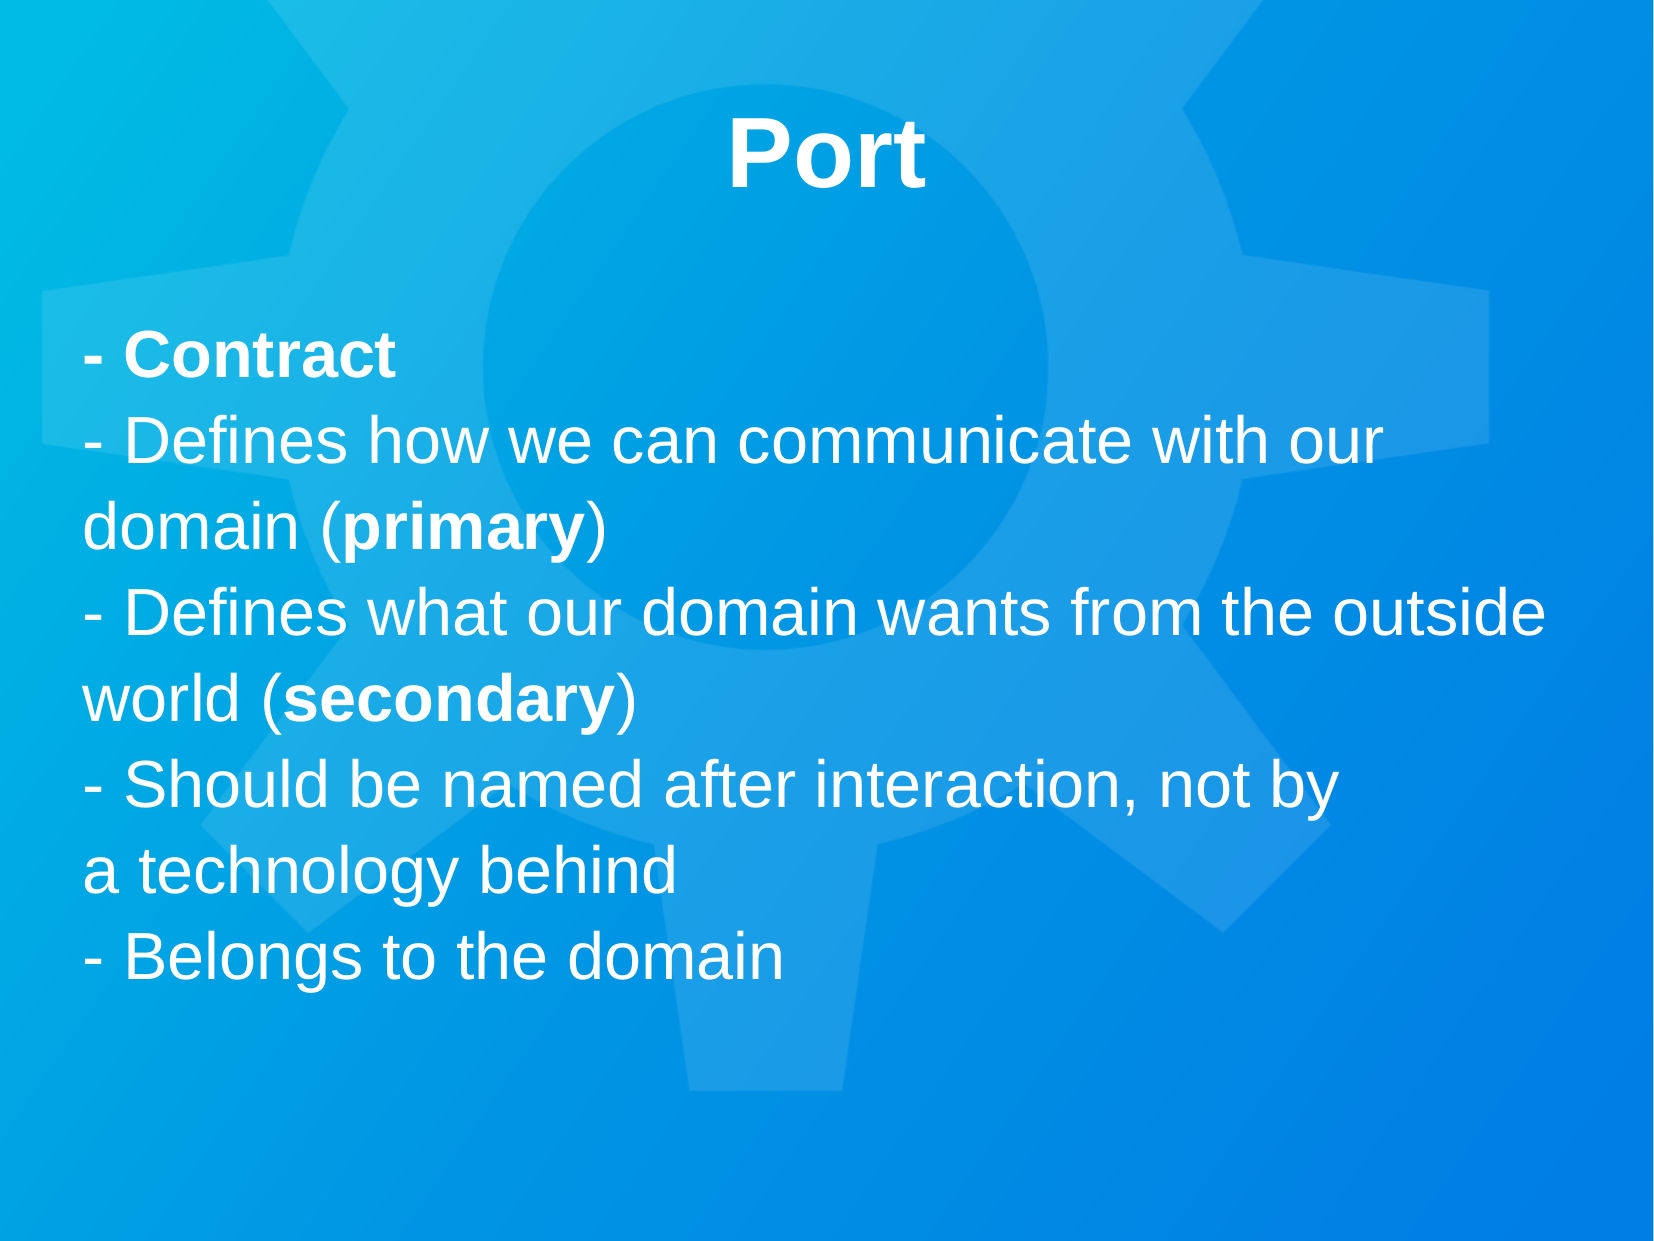

# Port
- Contract
- Defines how we can communicate with our domain (primary)
- Defines what our domain wants from the outside world (secondary)
- Should be named after interaction, not by
a technology behind
- Belongs to the domain